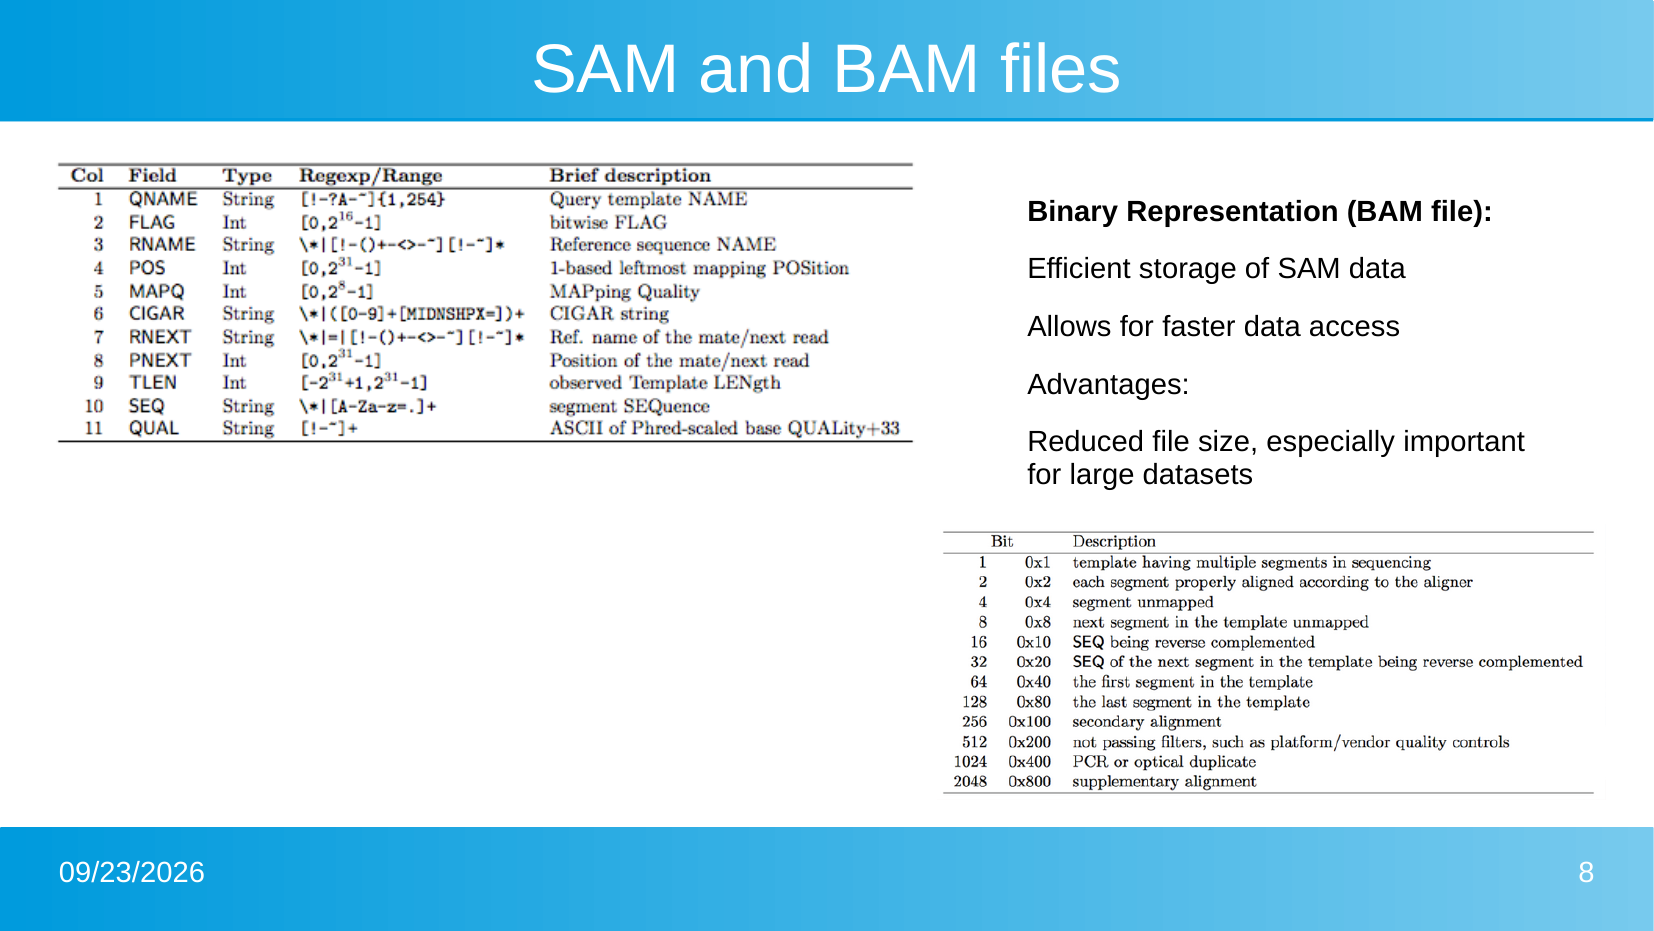

# SAM and BAM files
Binary Representation (BAM file):
Efficient storage of SAM data
Allows for faster data access
Advantages:
Reduced file size, especially important for large datasets
8